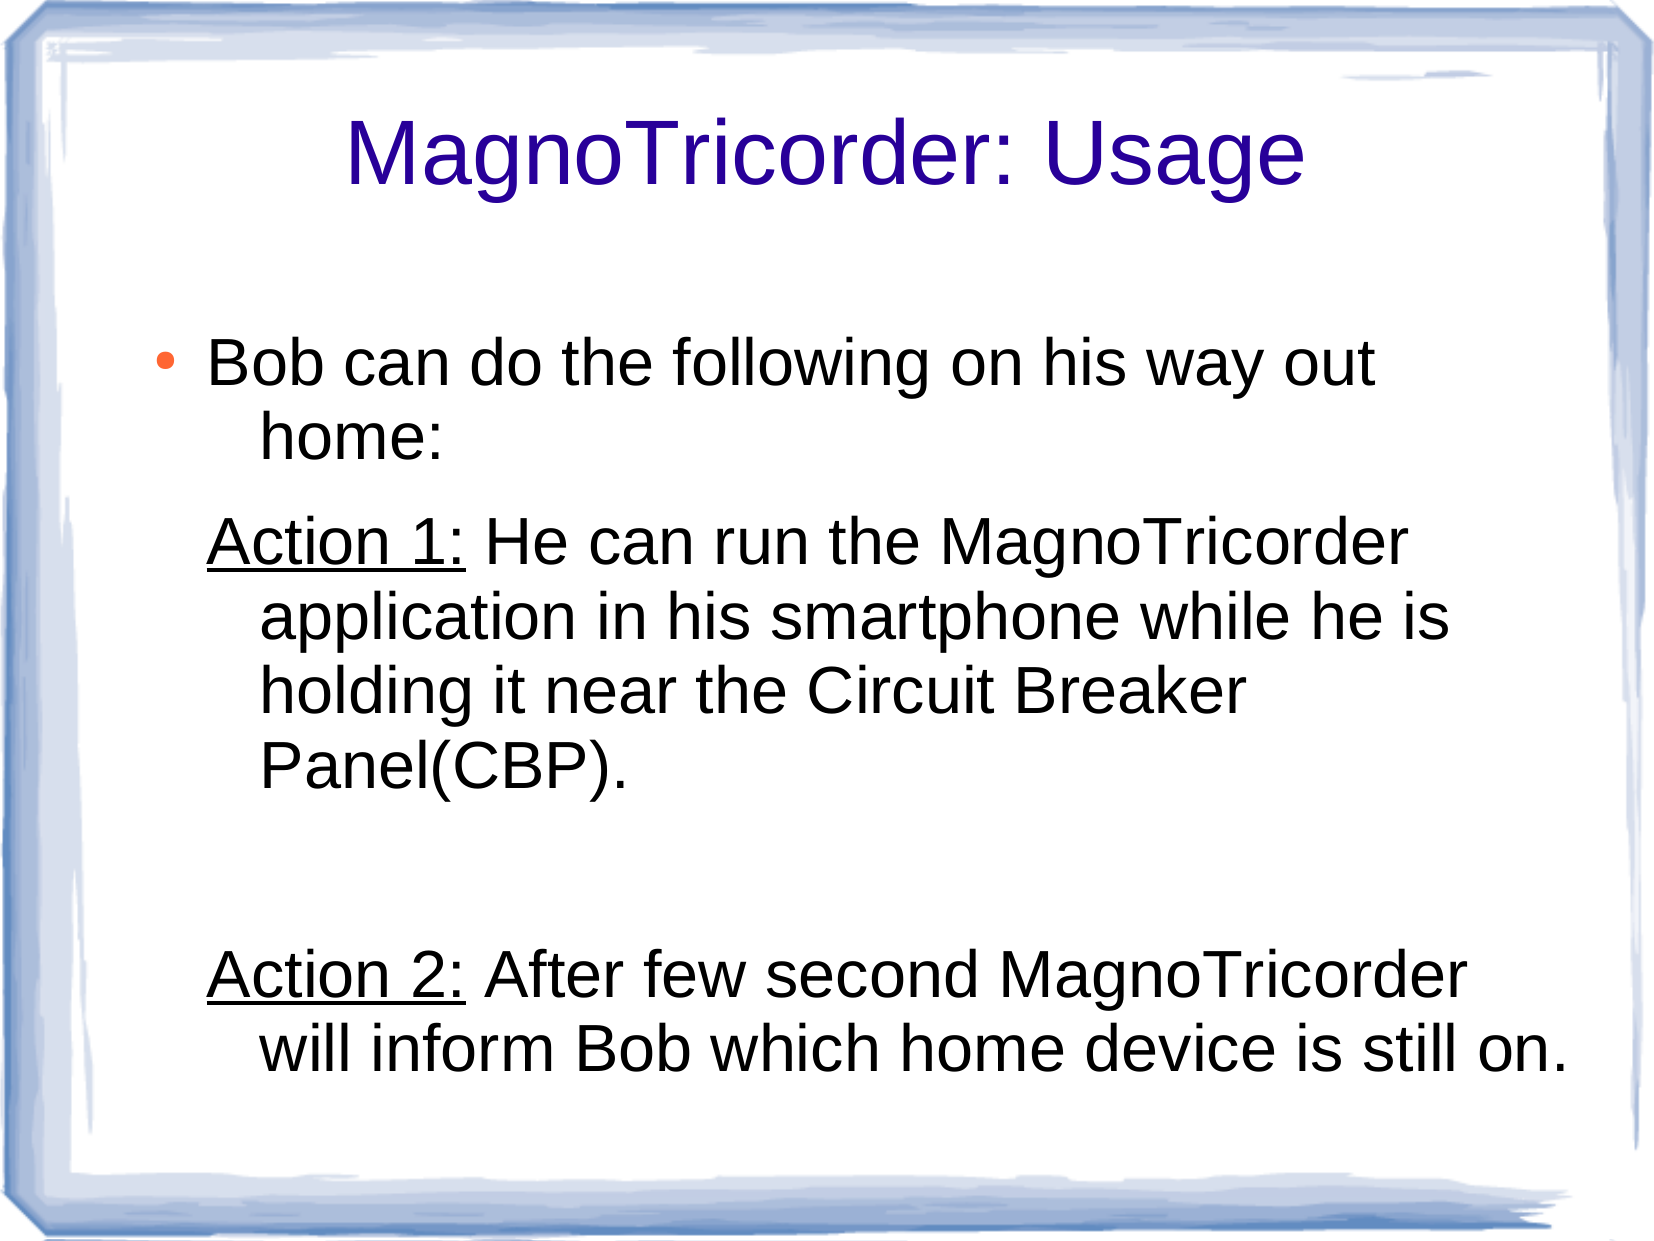

# MagnoTricorder: Usage
Bob can do the following on his way out home:
Action 1: He can run the MagnoTricorder application in his smartphone while he is holding it near the Circuit Breaker Panel(CBP).
Action 2: After few second MagnoTricorder will inform Bob which home device is still on.